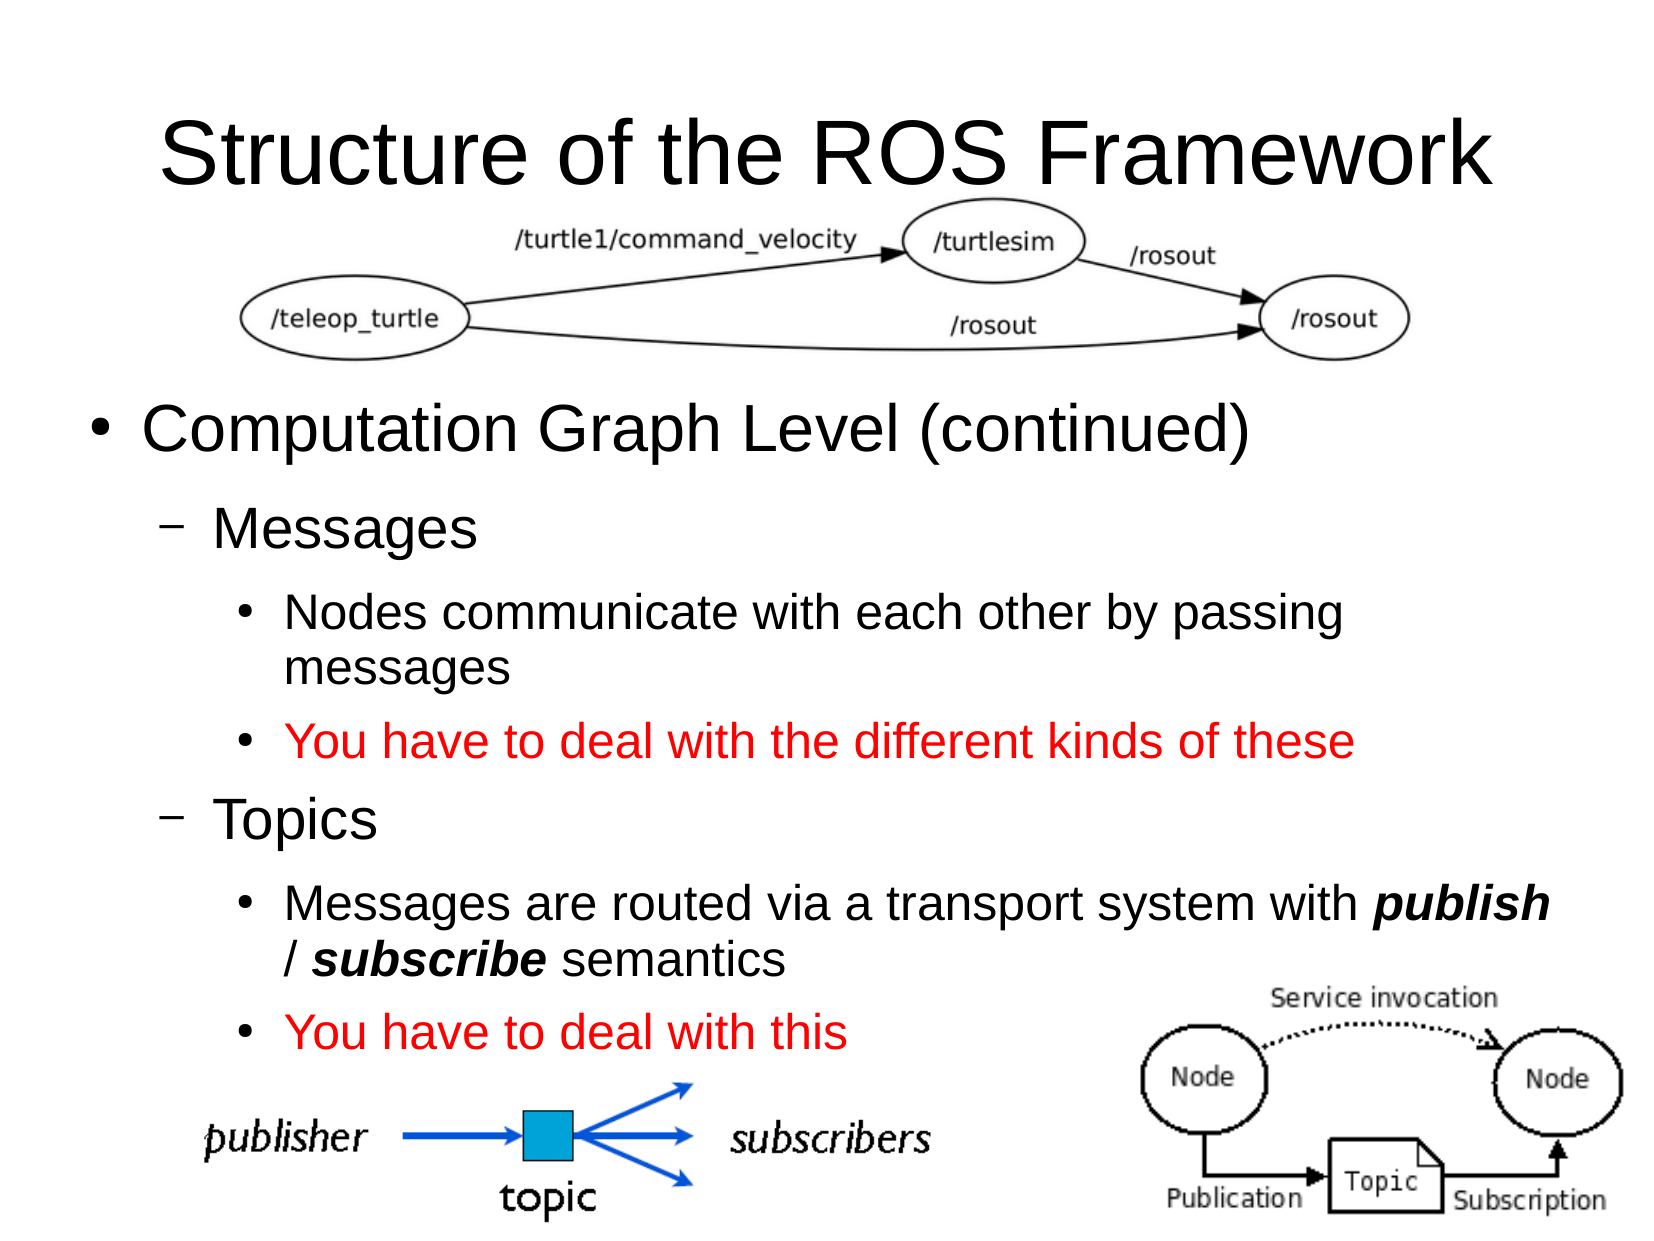

# Structure of the ROS Framework
Computation Graph Level (continued)
Messages
Nodes communicate with each other by passing messages
You have to deal with the different kinds of these
Topics
Messages are routed via a transport system with publish / subscribe semantics
You have to deal with this